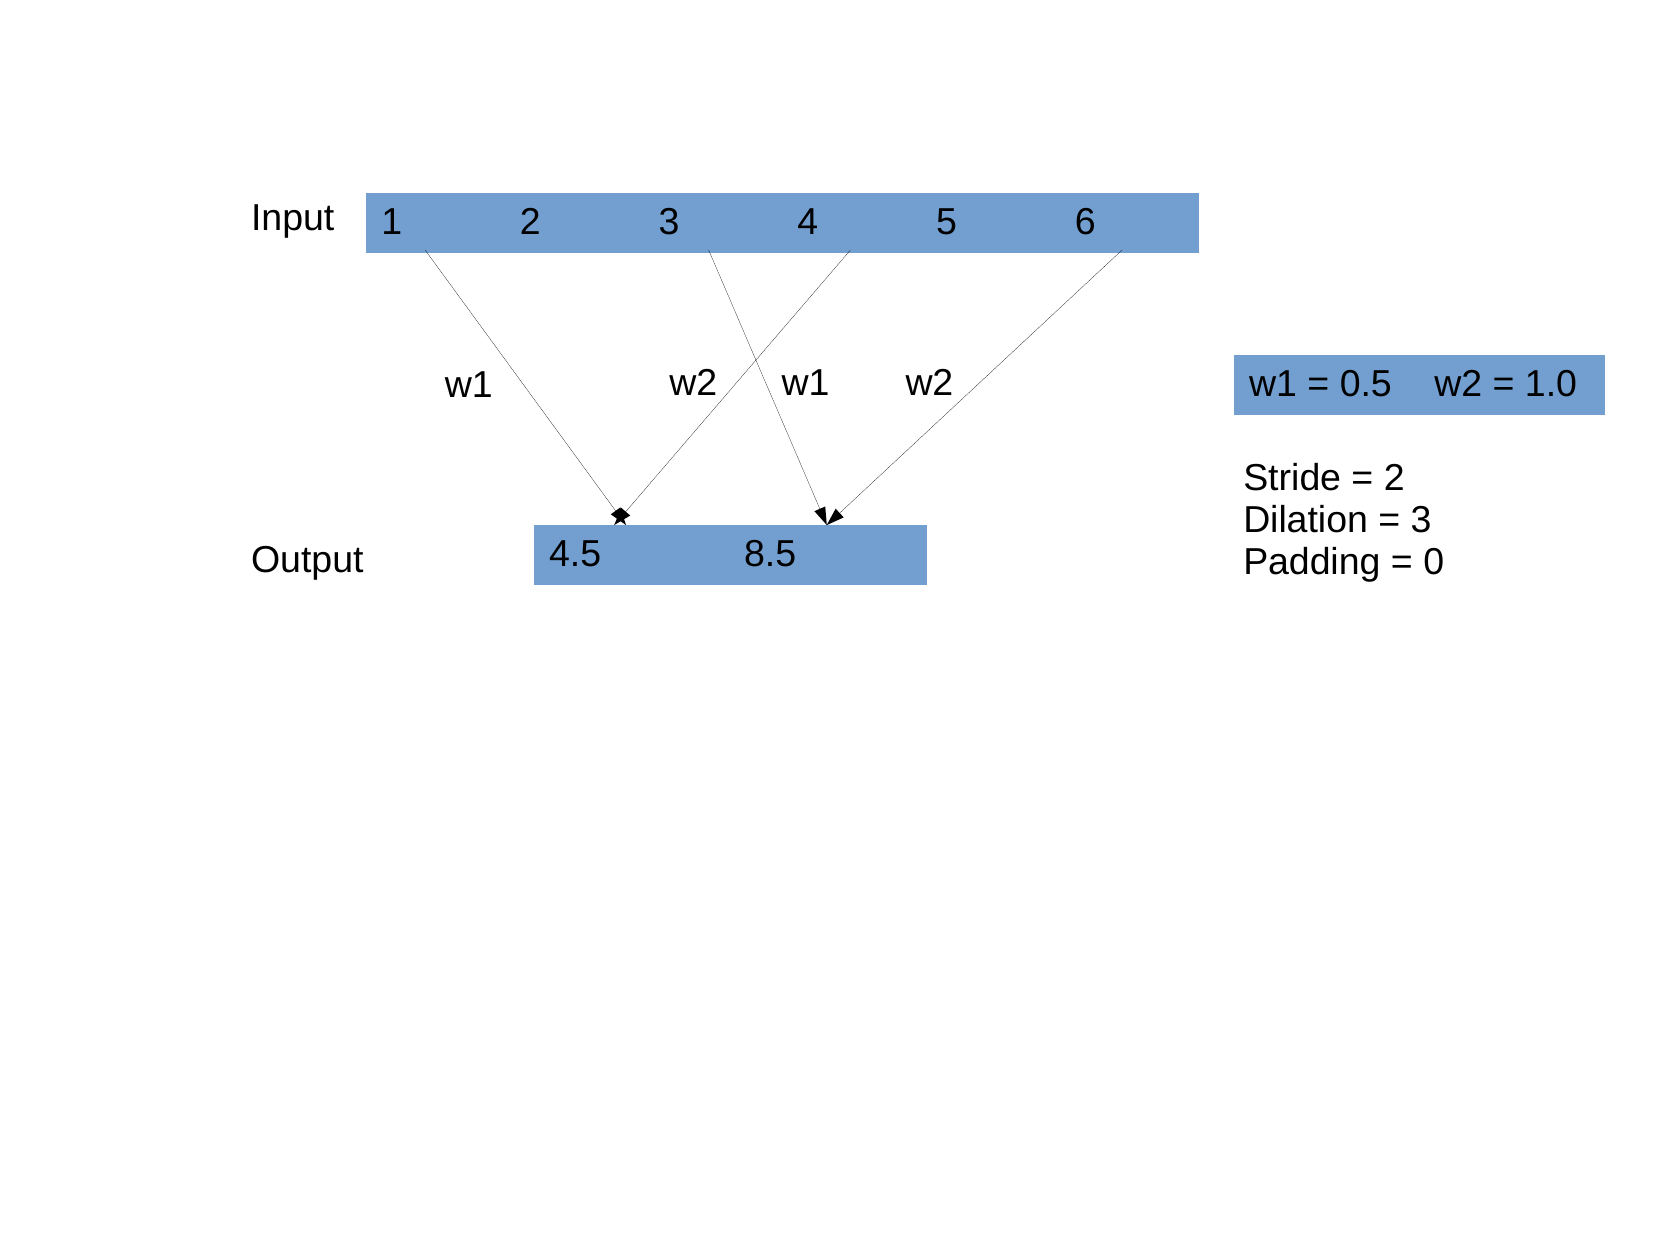

Input
| 1 | 2 | 3 | 4 | 5 | 6 |
| --- | --- | --- | --- | --- | --- |
w2
w1
w2
| w1 = 0.5 | w2 = 1.0 |
| --- | --- |
w1
Stride = 2
Dilation = 3
Padding = 0
| 4.5 |
| --- |
| 8.5 |
| --- |
Output